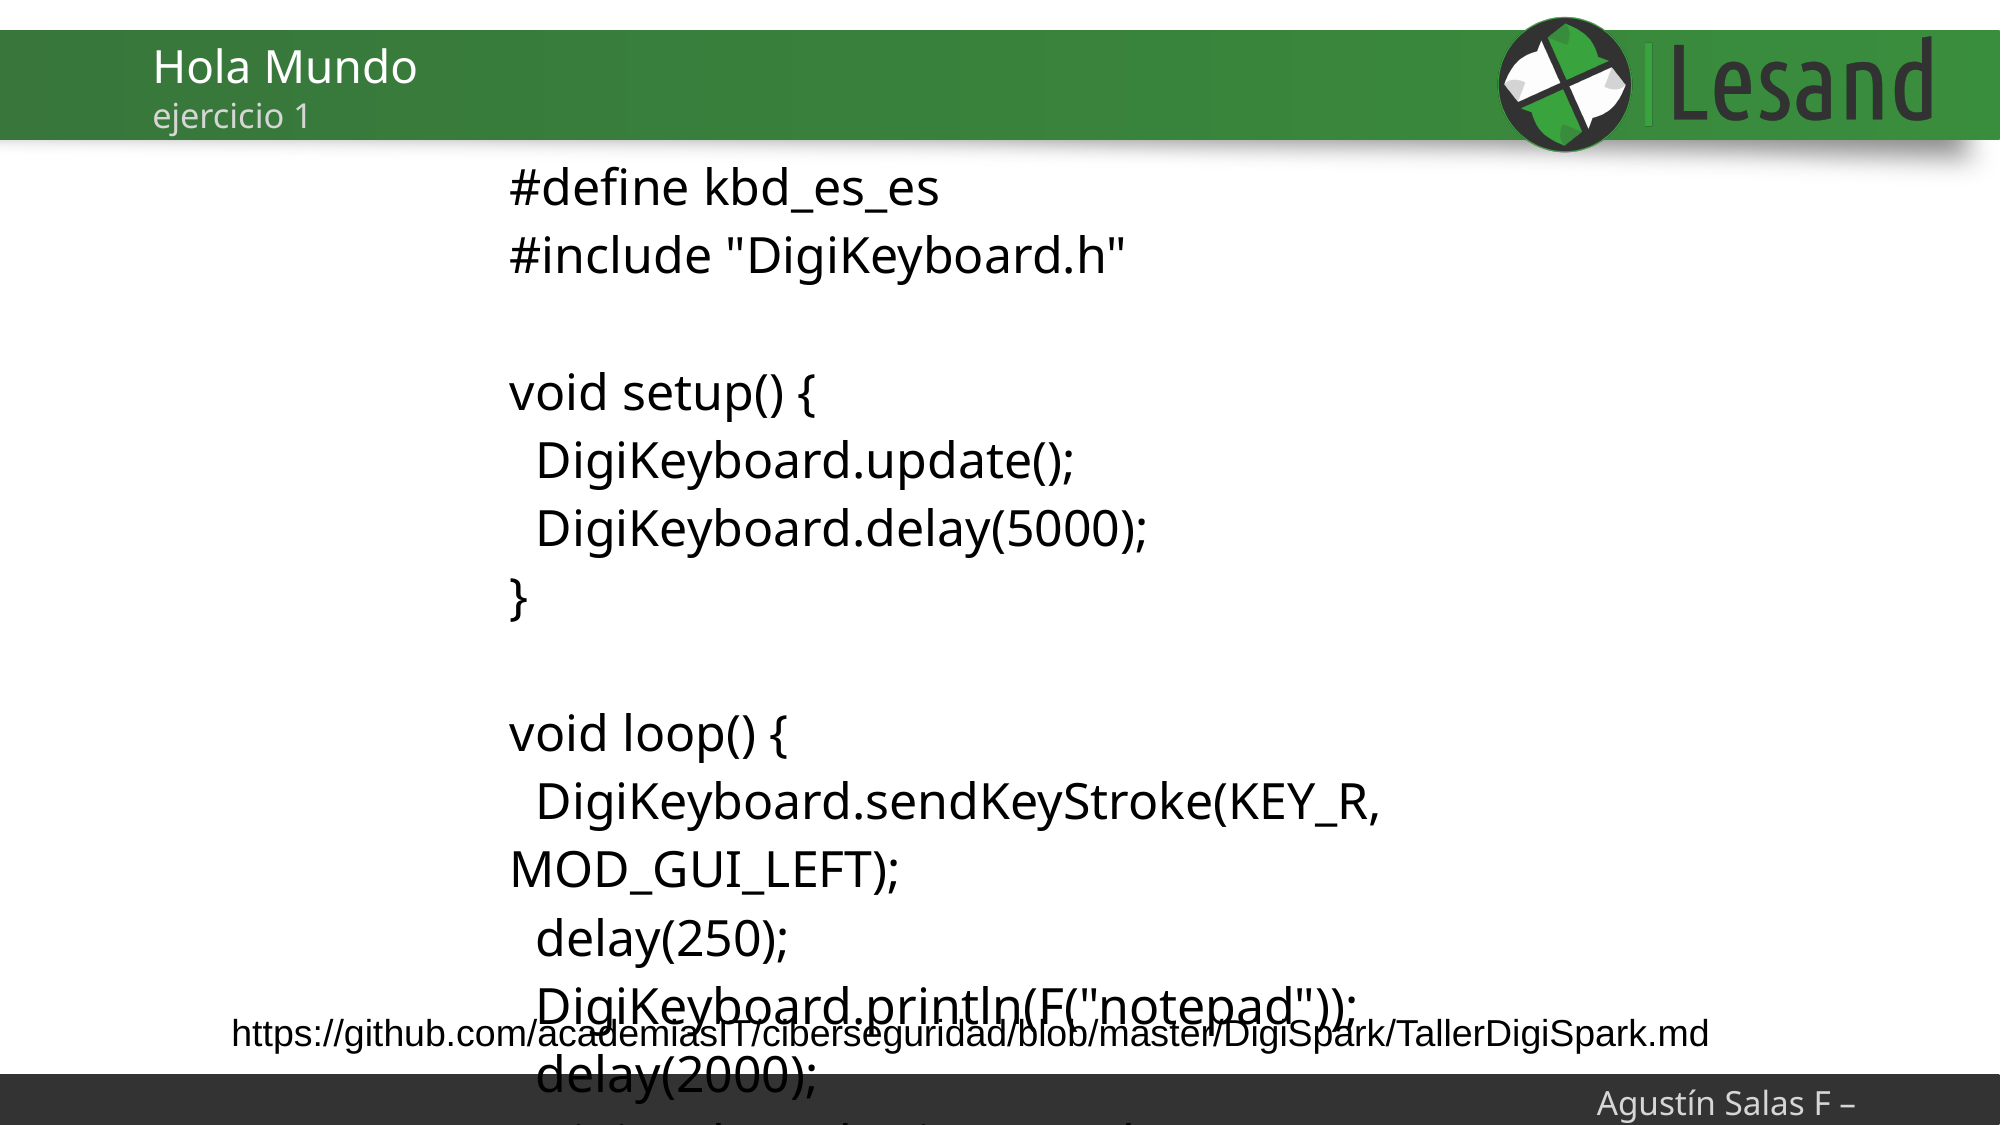

Hola Mundo
ejercicio 1
#define kbd_es_es
#include "DigiKeyboard.h"
void setup() {
 DigiKeyboard.update();
 DigiKeyboard.delay(5000);
}
void loop() {
 DigiKeyboard.sendKeyStroke(KEY_R, MOD_GUI_LEFT);
 delay(250);
 DigiKeyboard.println(F("notepad"));
 delay(2000);
 DigiKeyboard.print(F("Hola"));
}
https://github.com/academiasIT/ciberseguridad/blob/master/DigiSpark/TallerDigiSpark.md